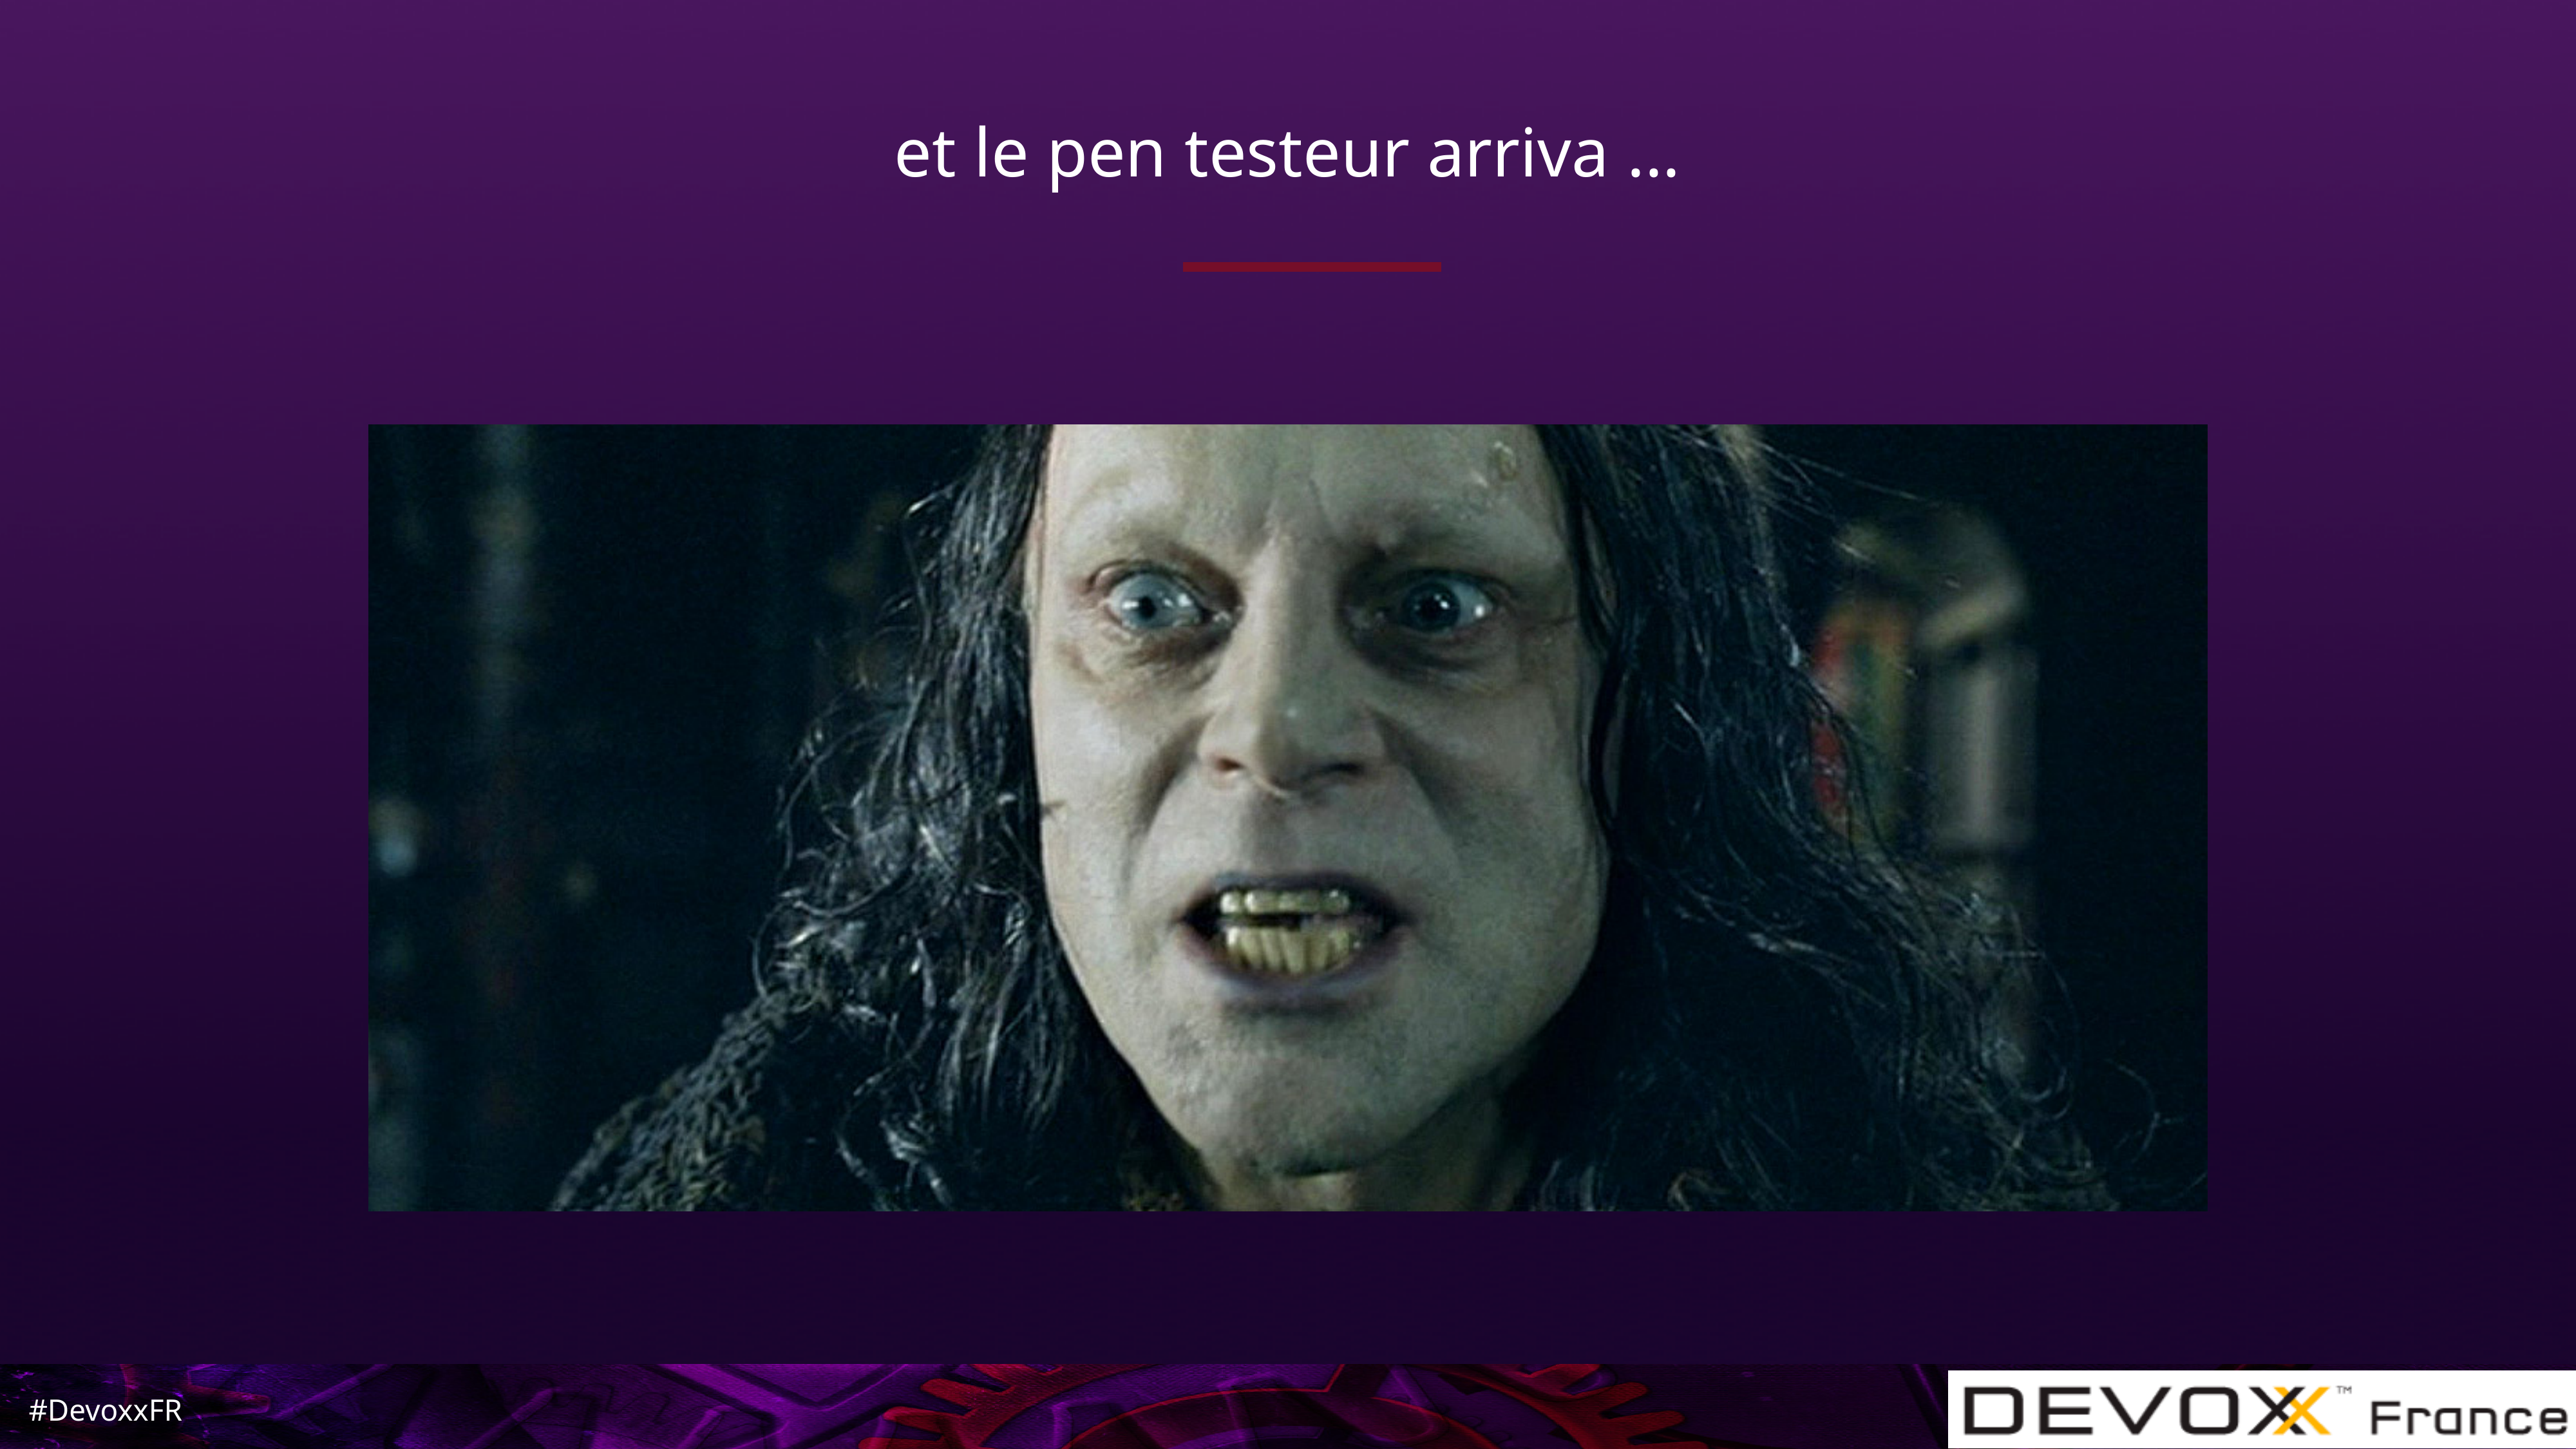

# et le pen testeur arriva ...